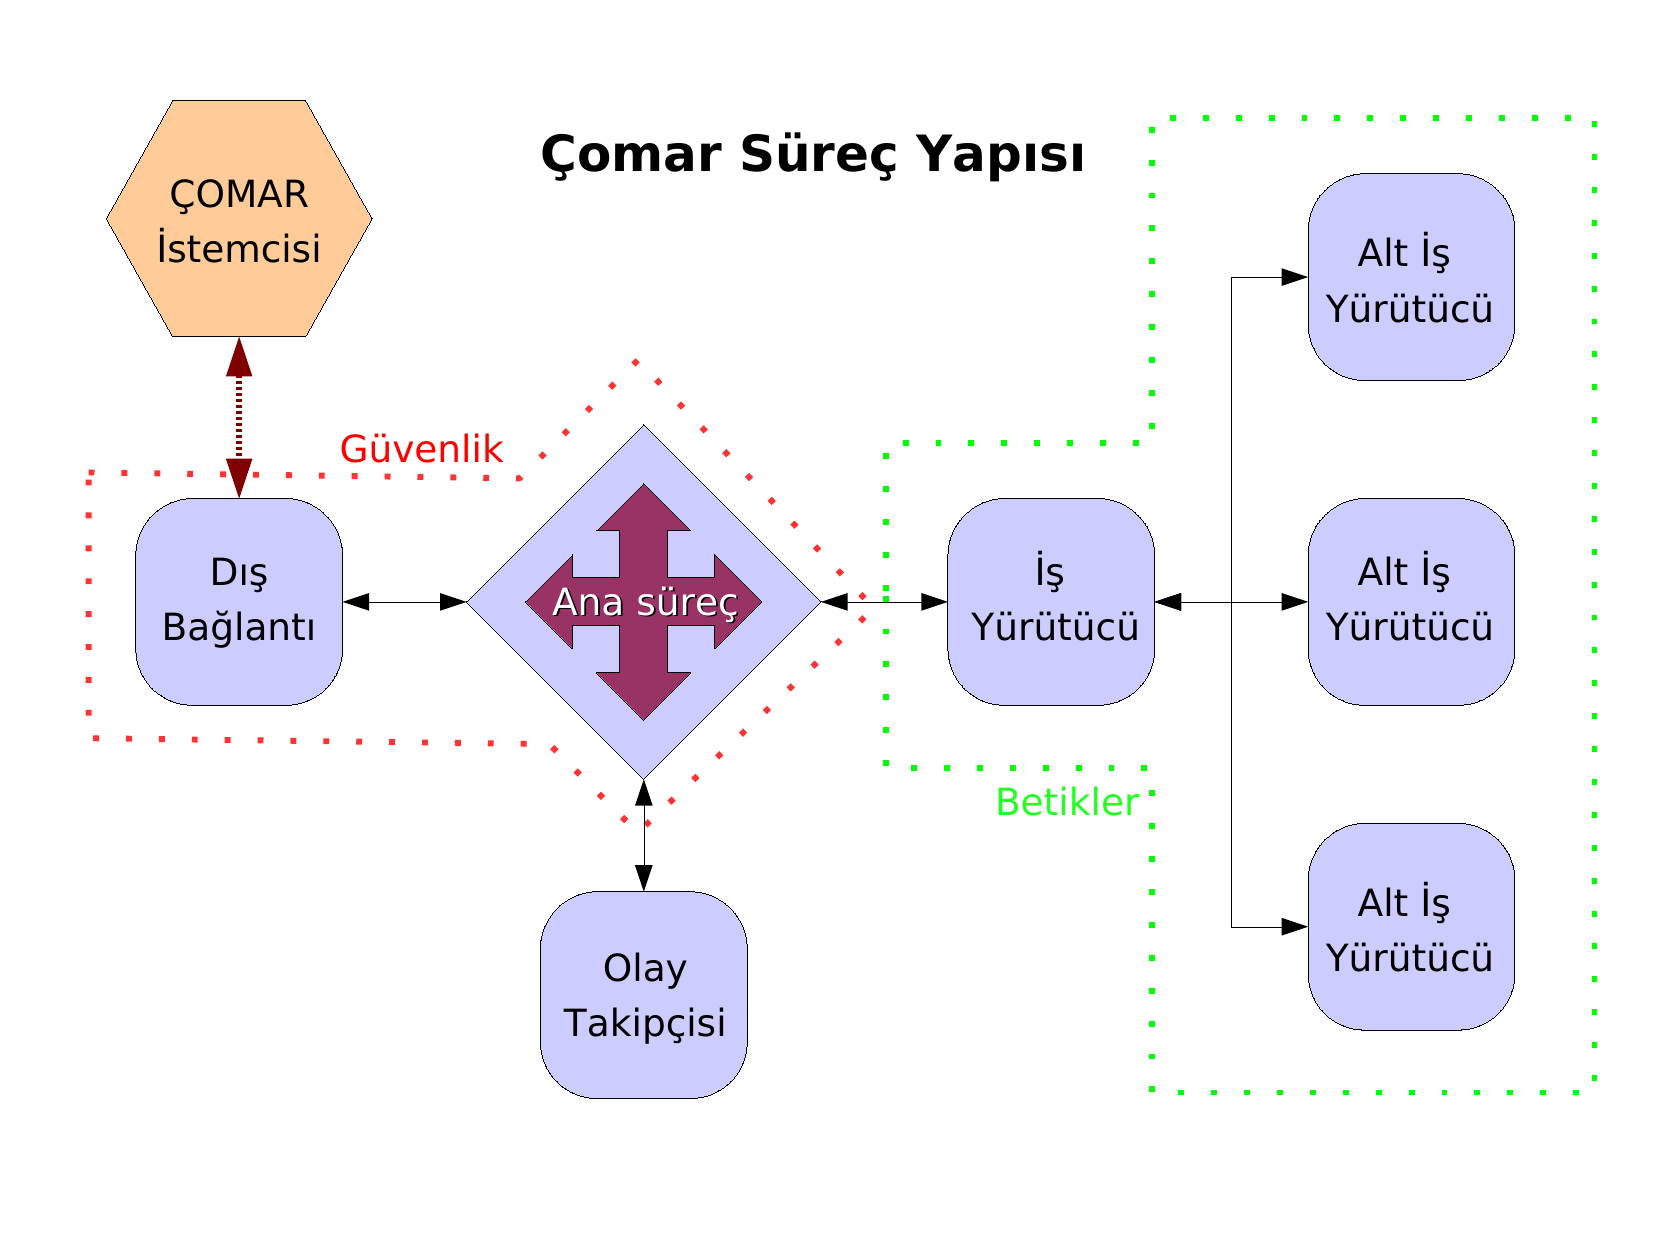

ÇOMAR
İstemcisi
Çomar Süreç Yapısı
Alt İş
Yürütücü
Güvenlik
Dış
Bağlantı
İş
Yürütücü
Alt İş
Yürütücü
Ana süreç
Betikler
Alt İş
Yürütücü
Olay
Takipçisi